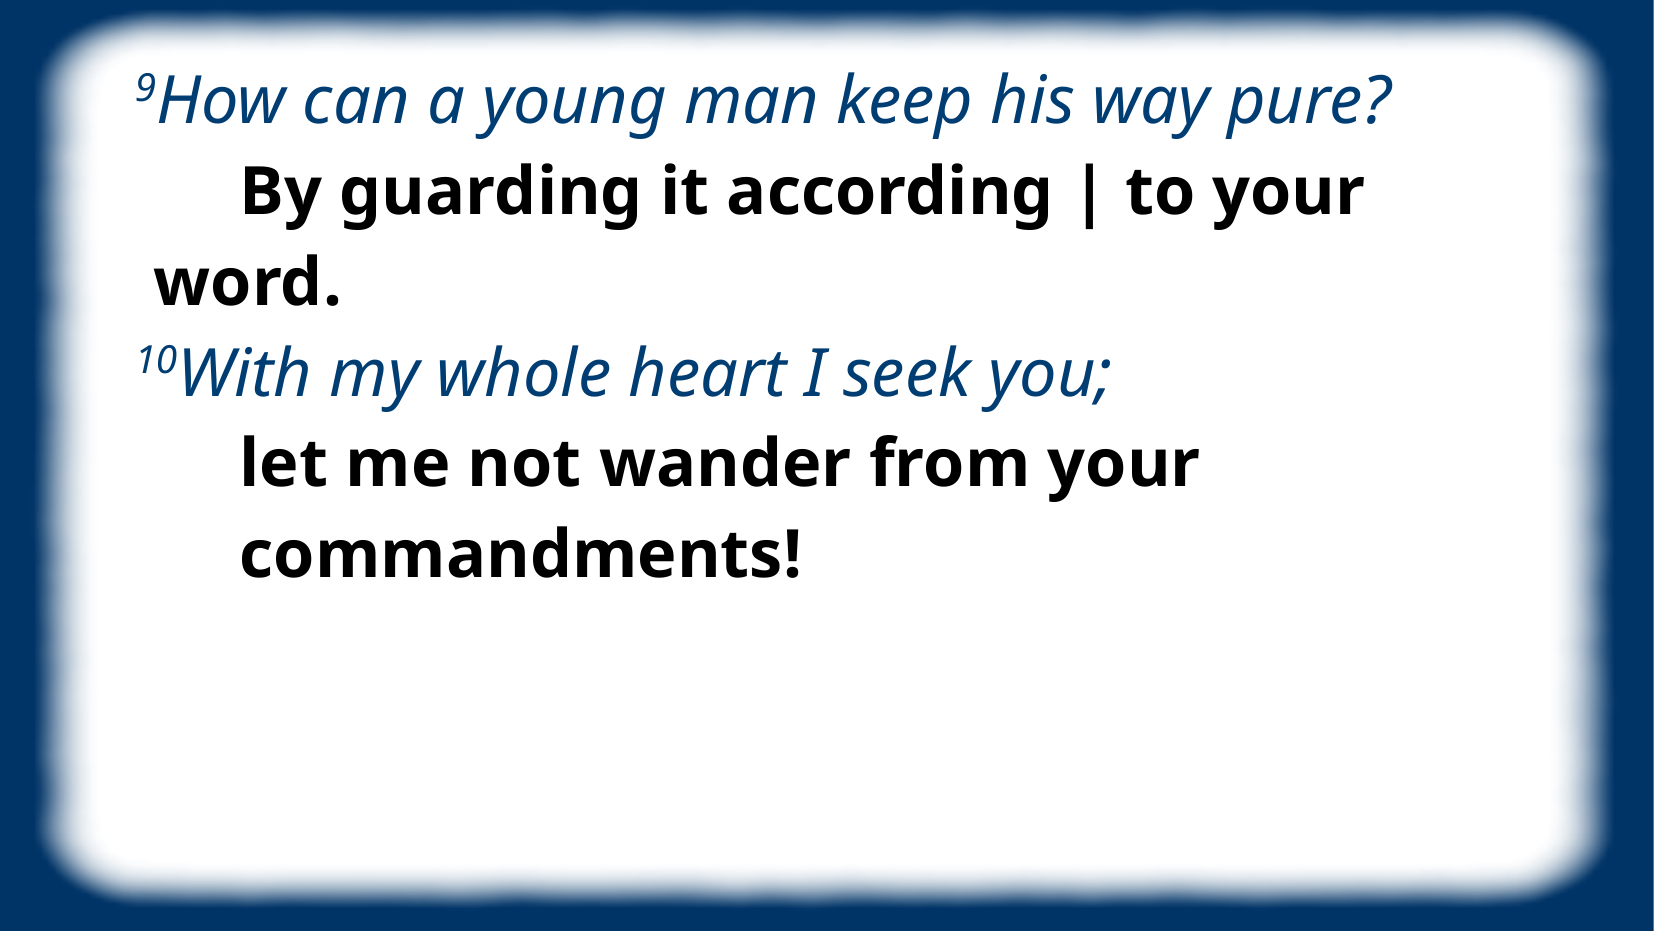

9How can a young man keep his way pure?
 By guarding it according | to your word.
10With my whole heart I seek you;
 let me not wander from your
 commandments!